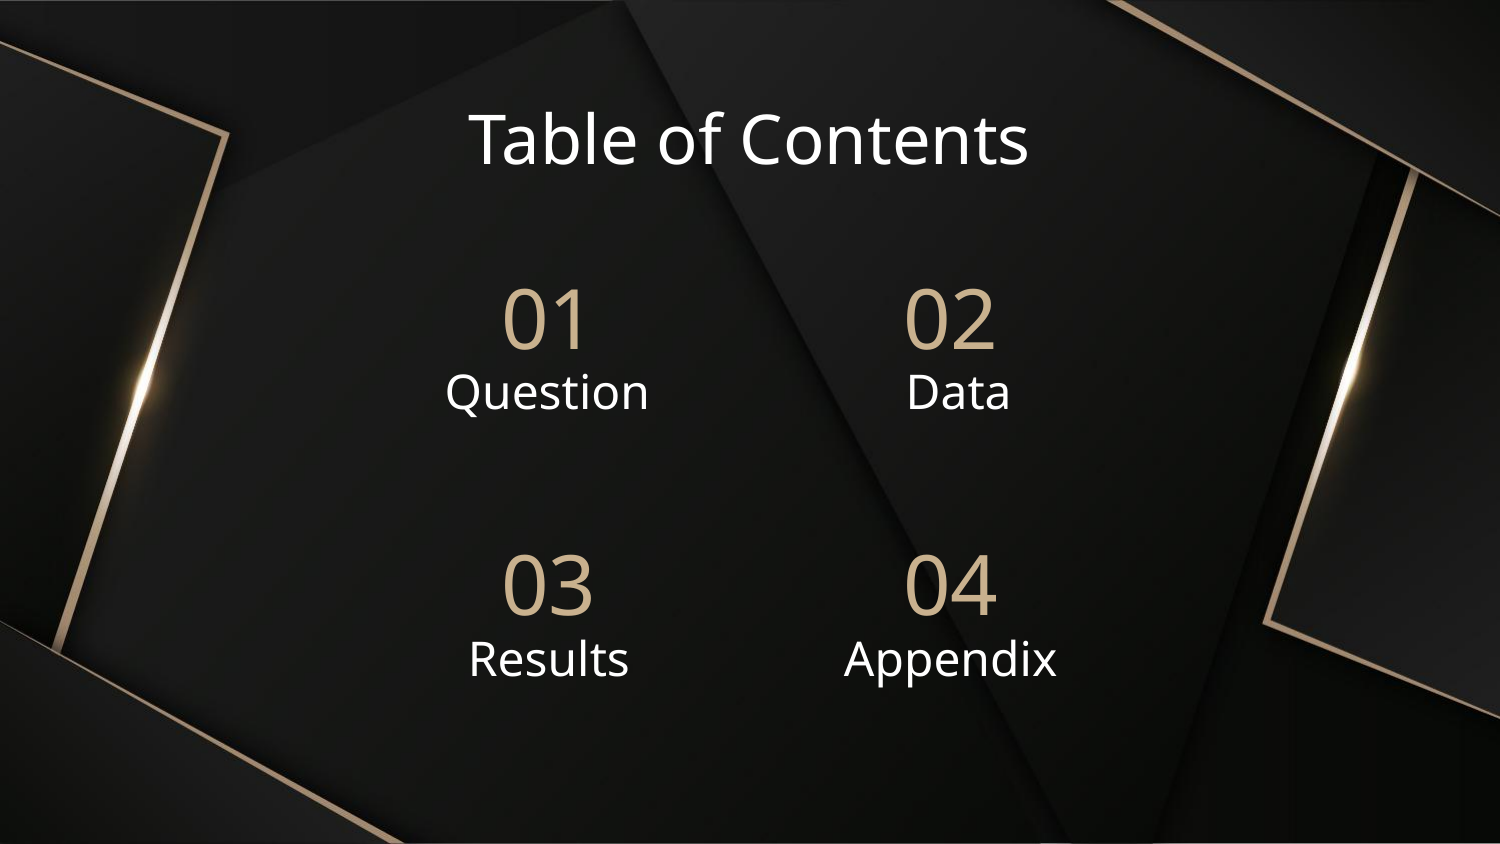

# Table of Contents
01
02
Question
Data
03
04
Results
Appendix